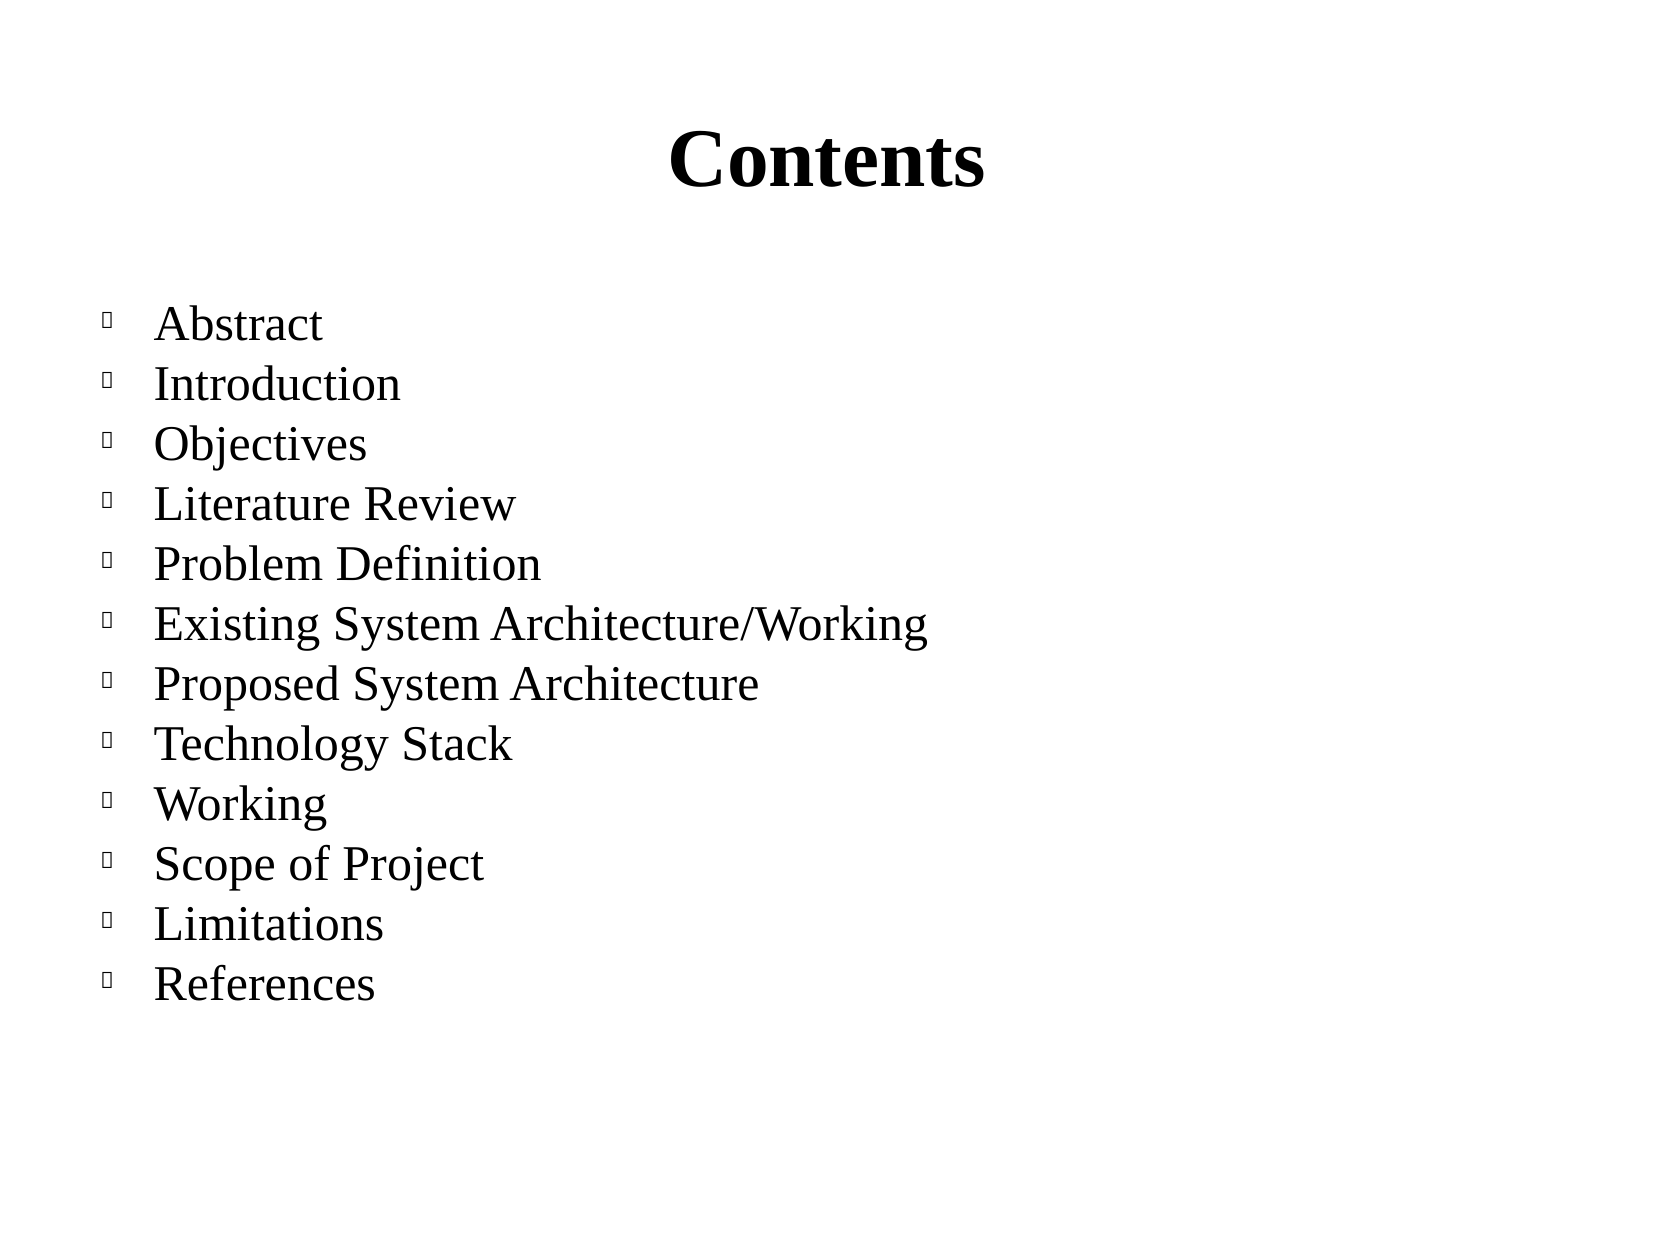

Contents
Abstract
Introduction
Objectives
Literature Review
Problem Definition
Existing System Architecture/Working
Proposed System Architecture
Technology Stack
Working
Scope of Project
Limitations
References